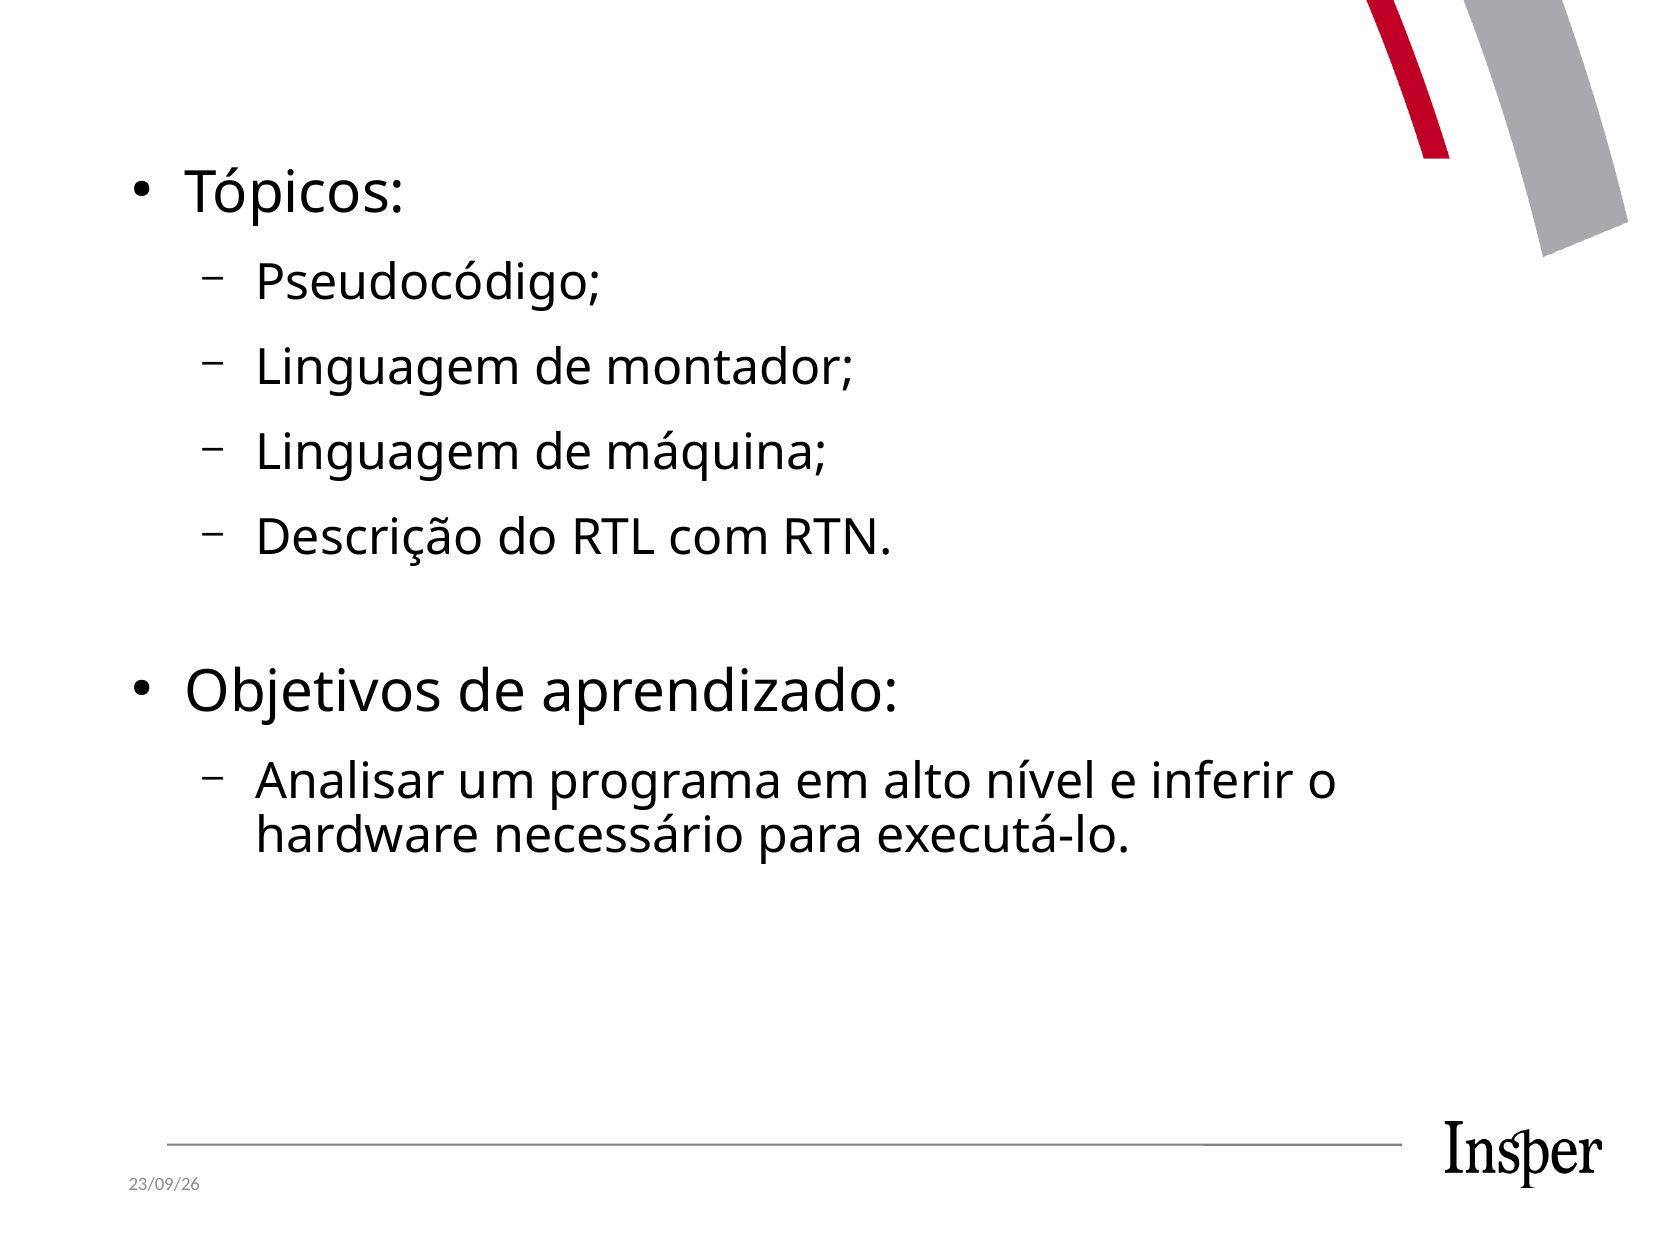

# Tópicos:
Pseudocódigo;
Linguagem de montador;
Linguagem de máquina;
Descrição do RTL com RTN.
Objetivos de aprendizado:
Analisar um programa em alto nível e inferir o hardware necessário para executá-lo.